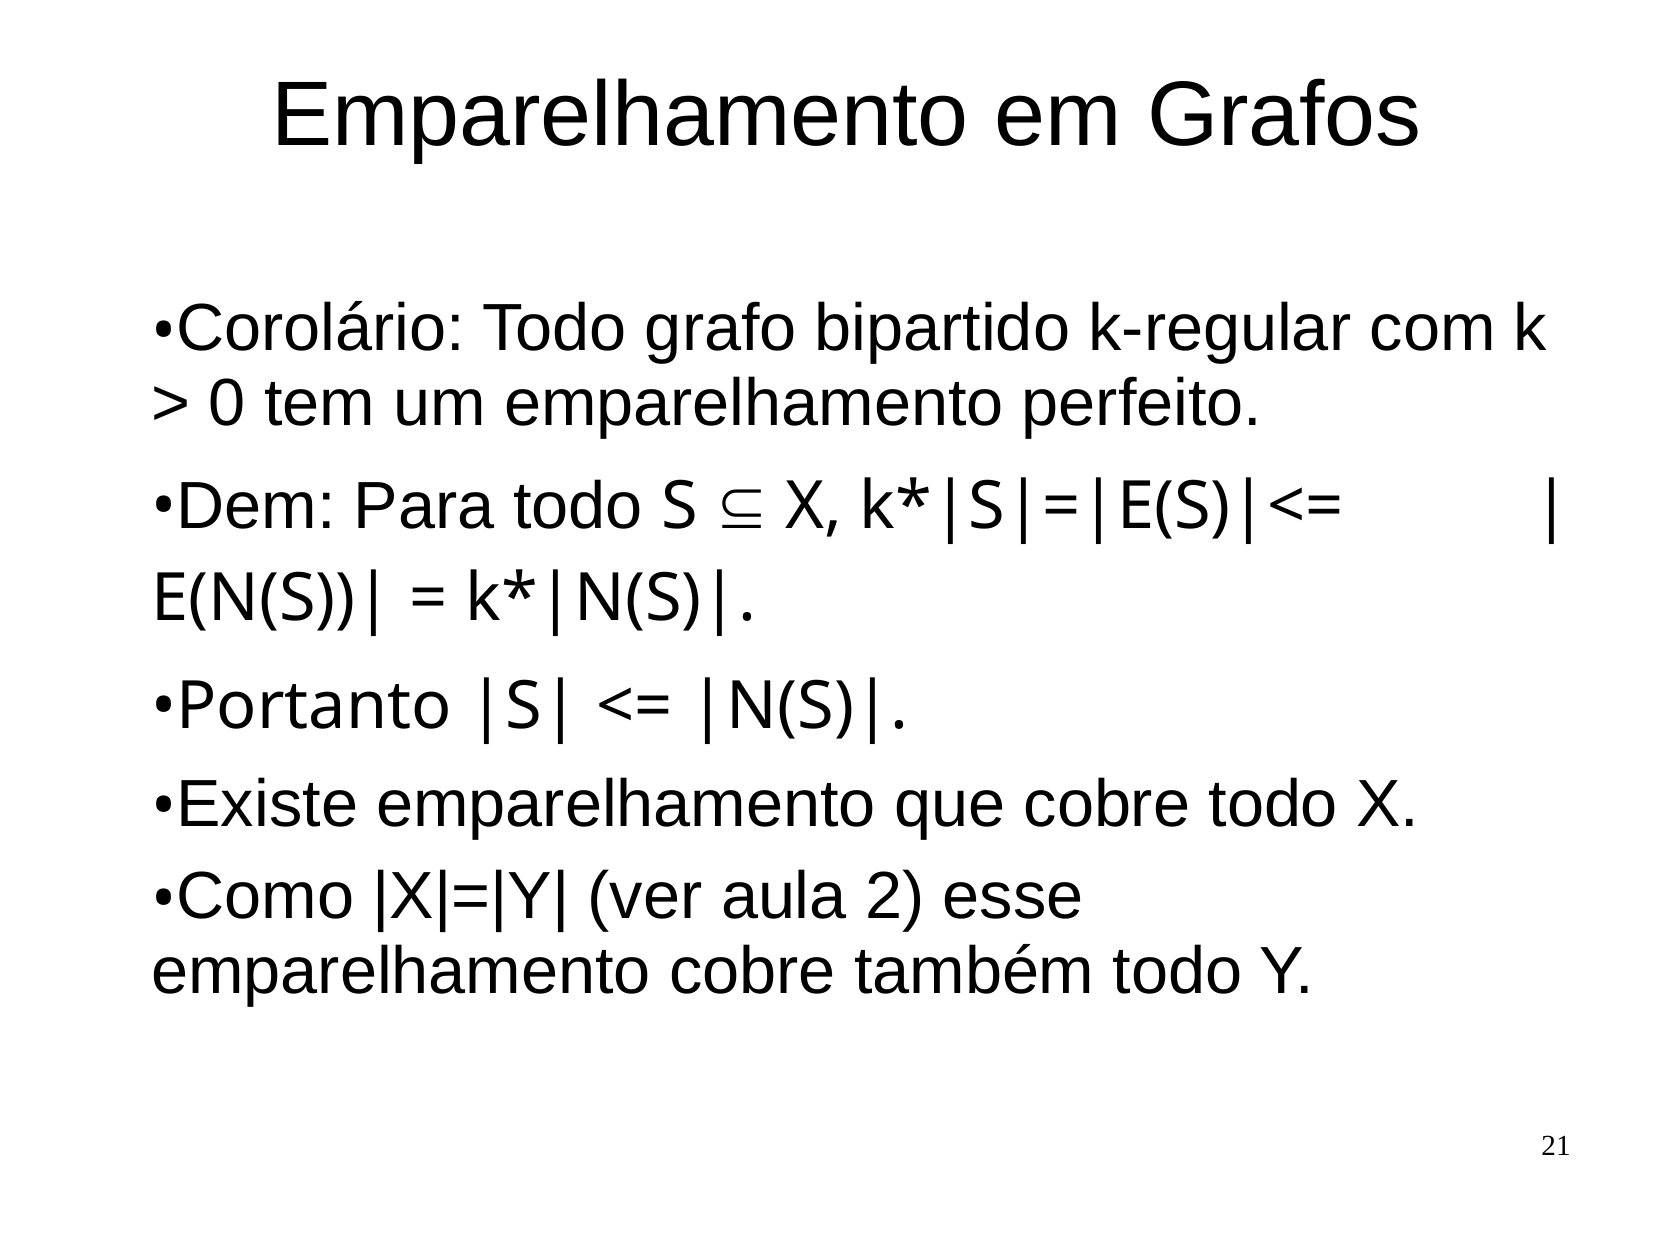

# Emparelhamento em Grafos
Corolário: Todo grafo bipartido k-regular com k > 0 tem um emparelhamento perfeito.
Dem: Para todo S  X, k*|S|=|E(S)|<= |E(N(S))| = k*|N(S)|.
Portanto |S| <= |N(S)|.
Existe emparelhamento que cobre todo X.
Como |X|=|Y| (ver aula 2) esse emparelhamento cobre também todo Y.
21